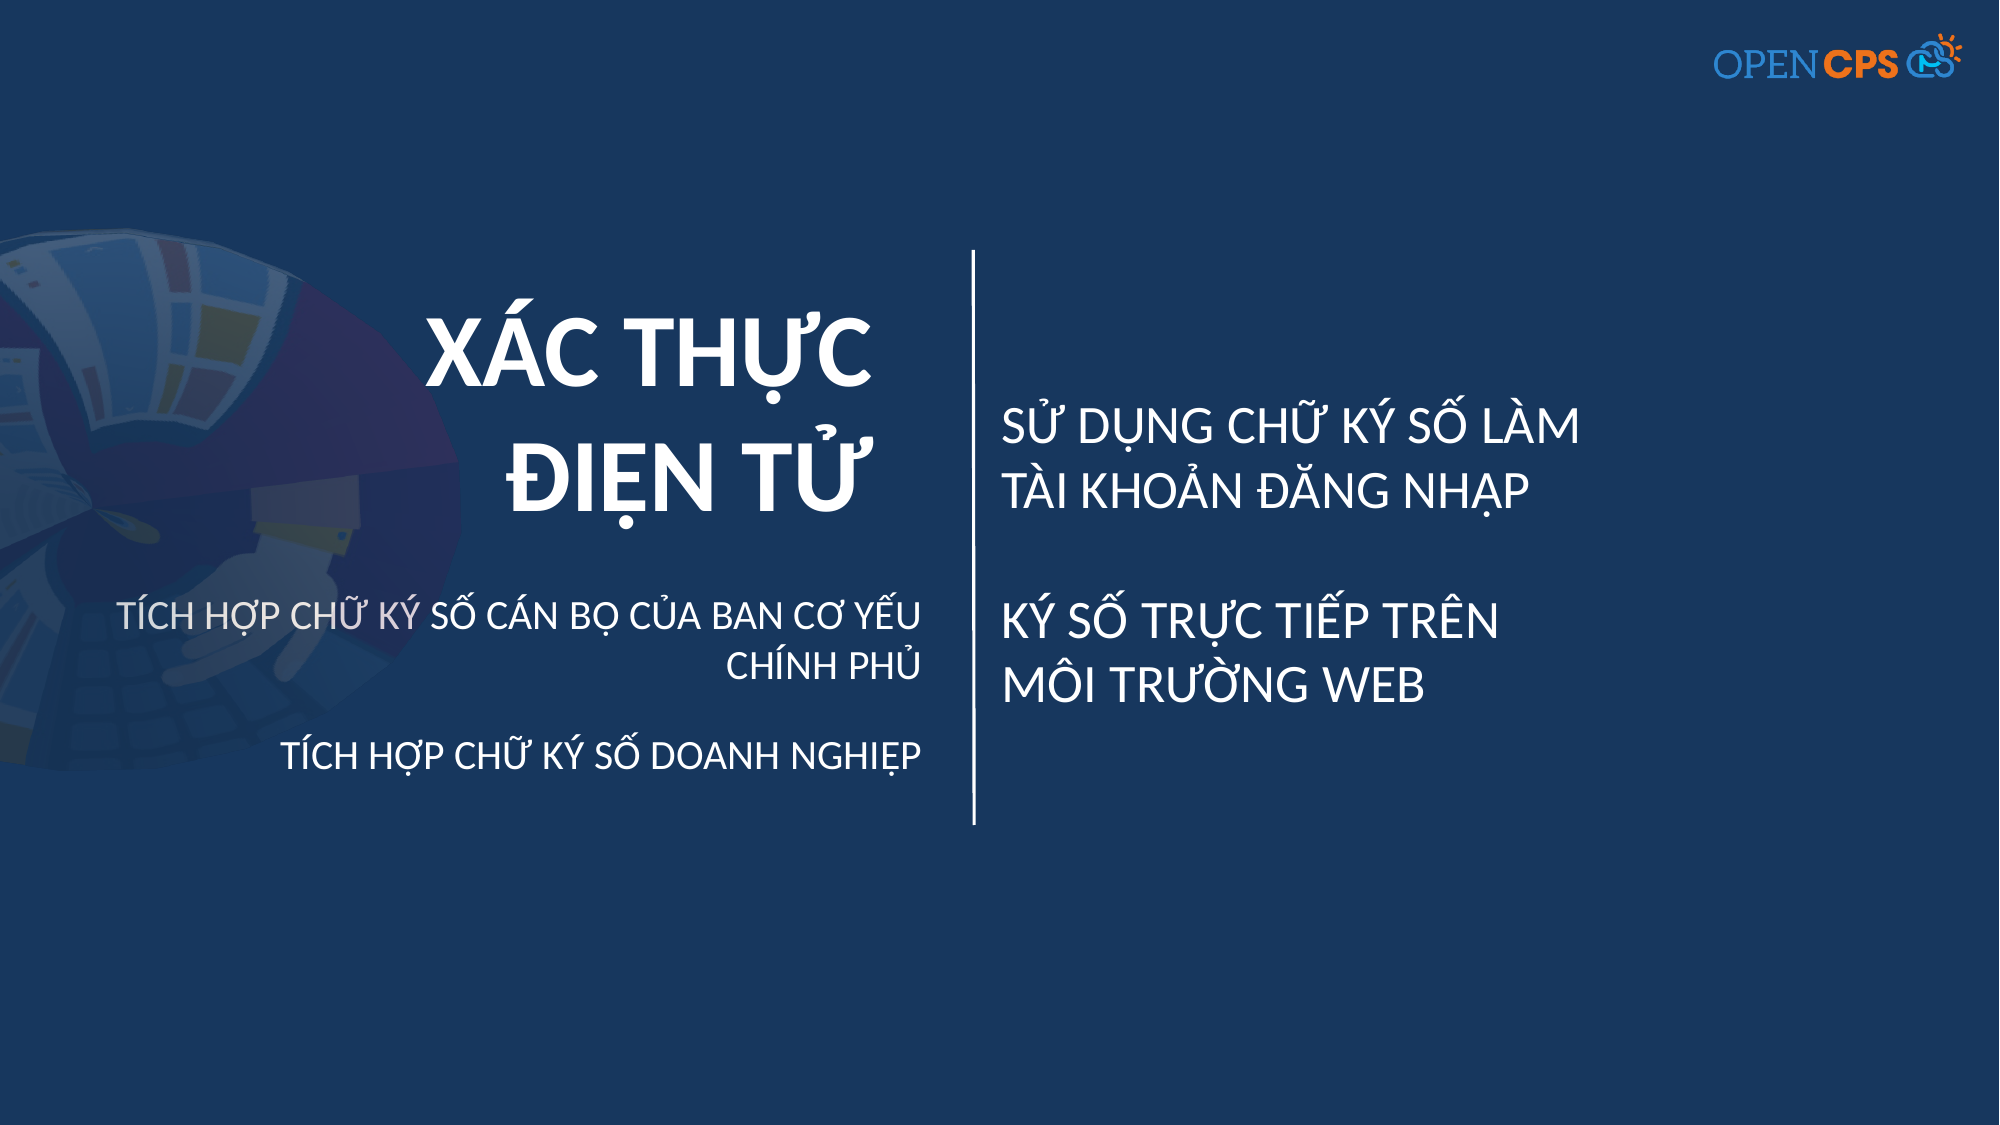

XÁC THỰC
ĐIỆN TỬ
SỬ DỤNG CHỮ KÝ SỐ LÀM
TÀI KHOẢN ĐĂNG NHẬP
KÝ SỐ TRỰC TIẾP TRÊN
MÔI TRƯỜNG WEB
TÍCH HỢP CHỮ KÝ SỐ CÁN BỘ CỦA BAN CƠ YẾU CHÍNH PHỦ
TÍCH HỢP CHỮ KÝ SỐ DOANH NGHIỆP